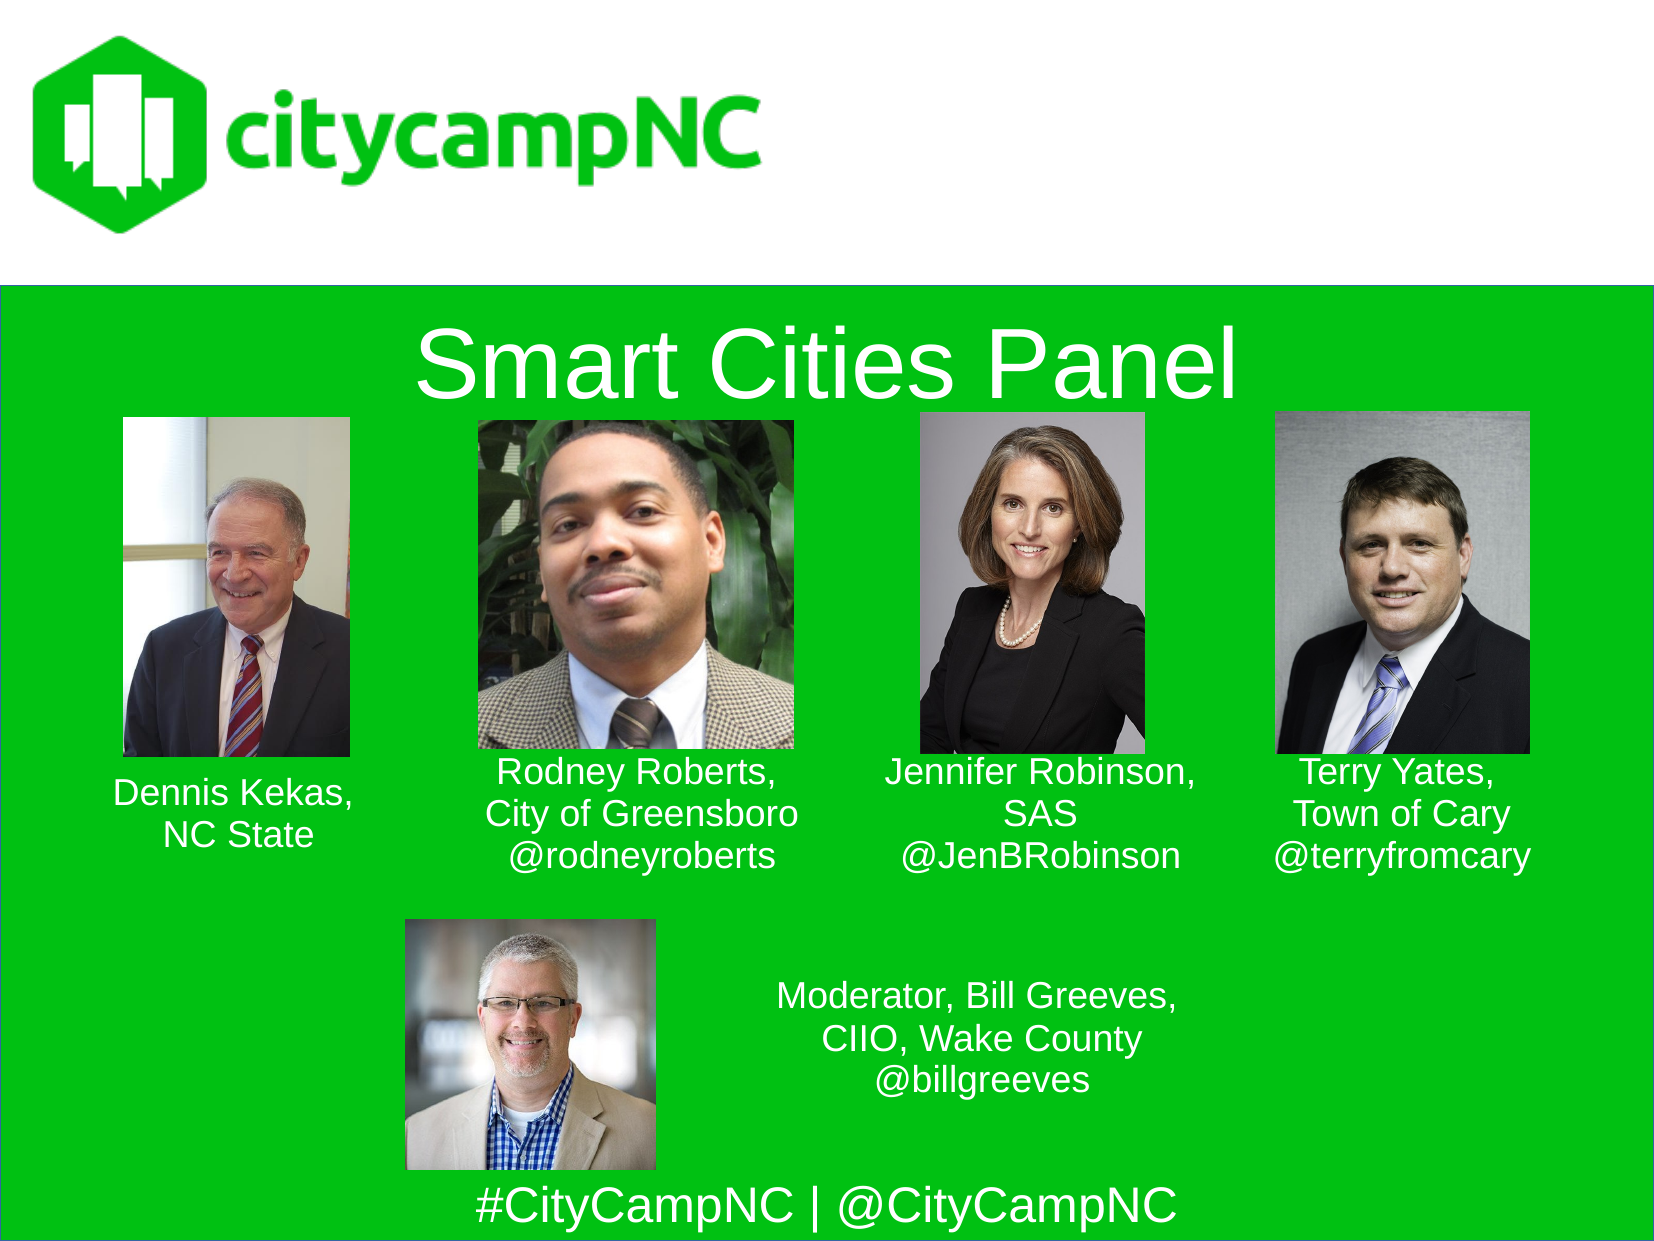

# Smart Cities Panel
Rodney Roberts,
City of Greensboro
@rodneyroberts
Jennifer Robinson,
SAS @JenBRobinson
Terry Yates,
Town of Cary
@terryfromcary
Dennis Kekas,
NC State
Moderator, Bill Greeves,
CIIO, Wake County
@billgreeves